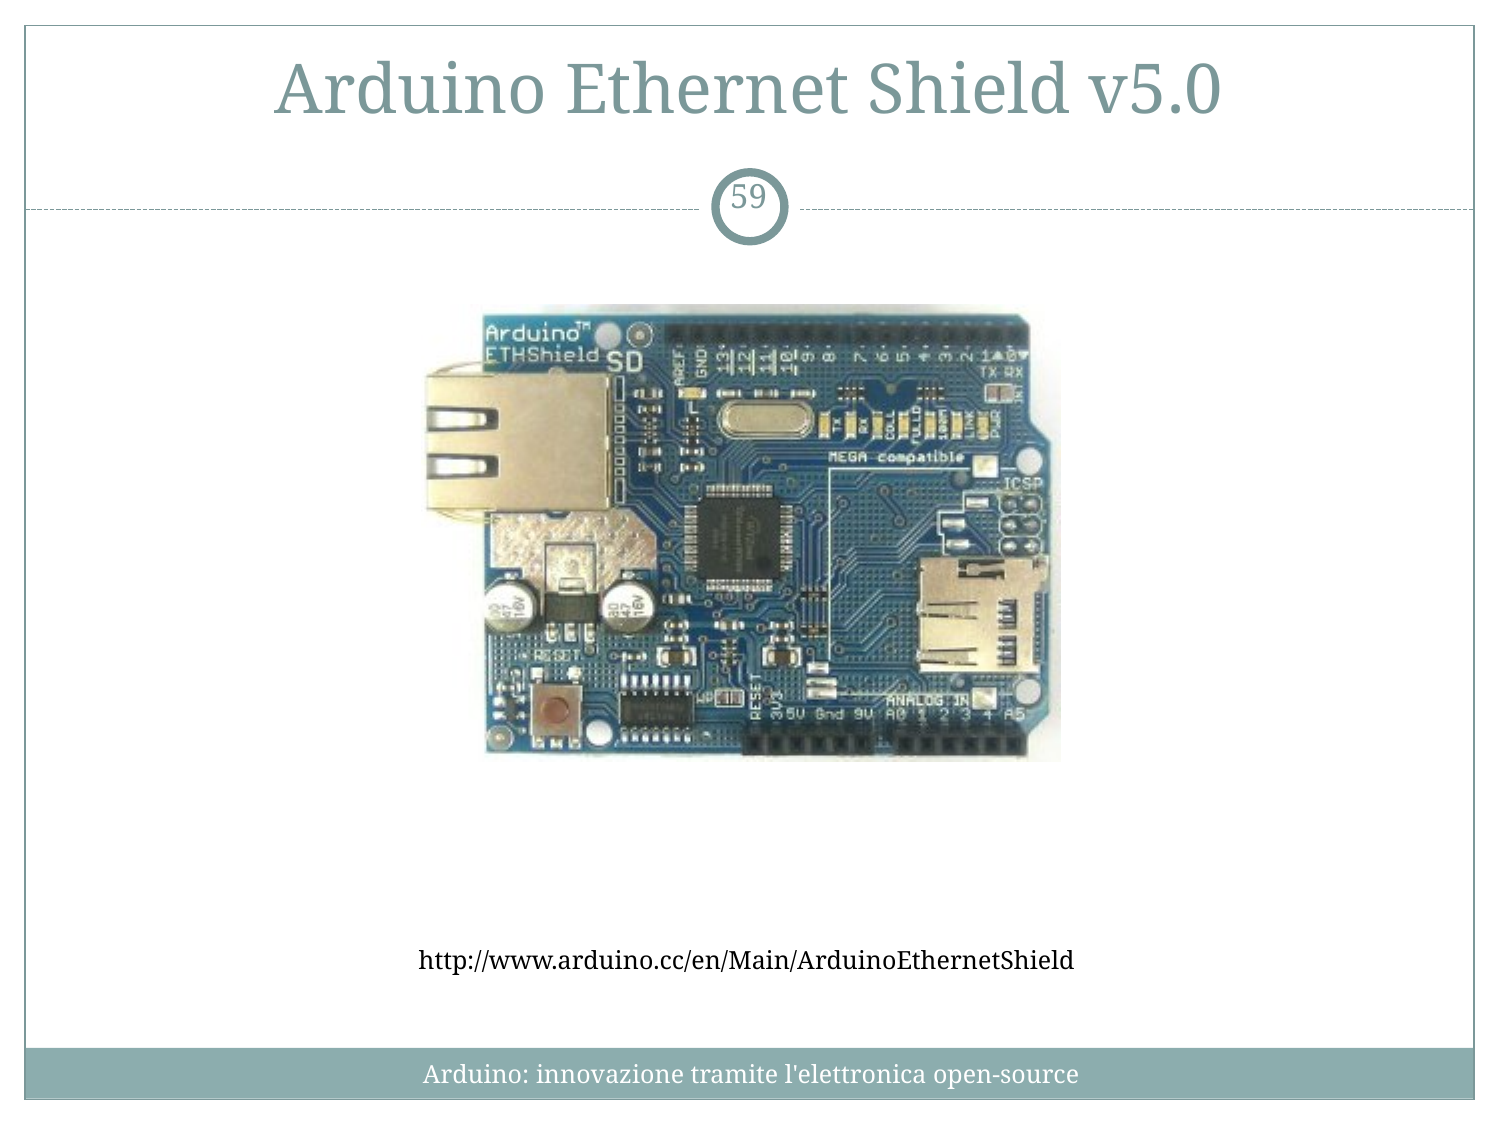

# Arduino Ethernet Shield v5.0
http://www.arduino.cc/en/Main/ArduinoEthernetShield
Arduino: innovazione tramite l'elettronica open-source